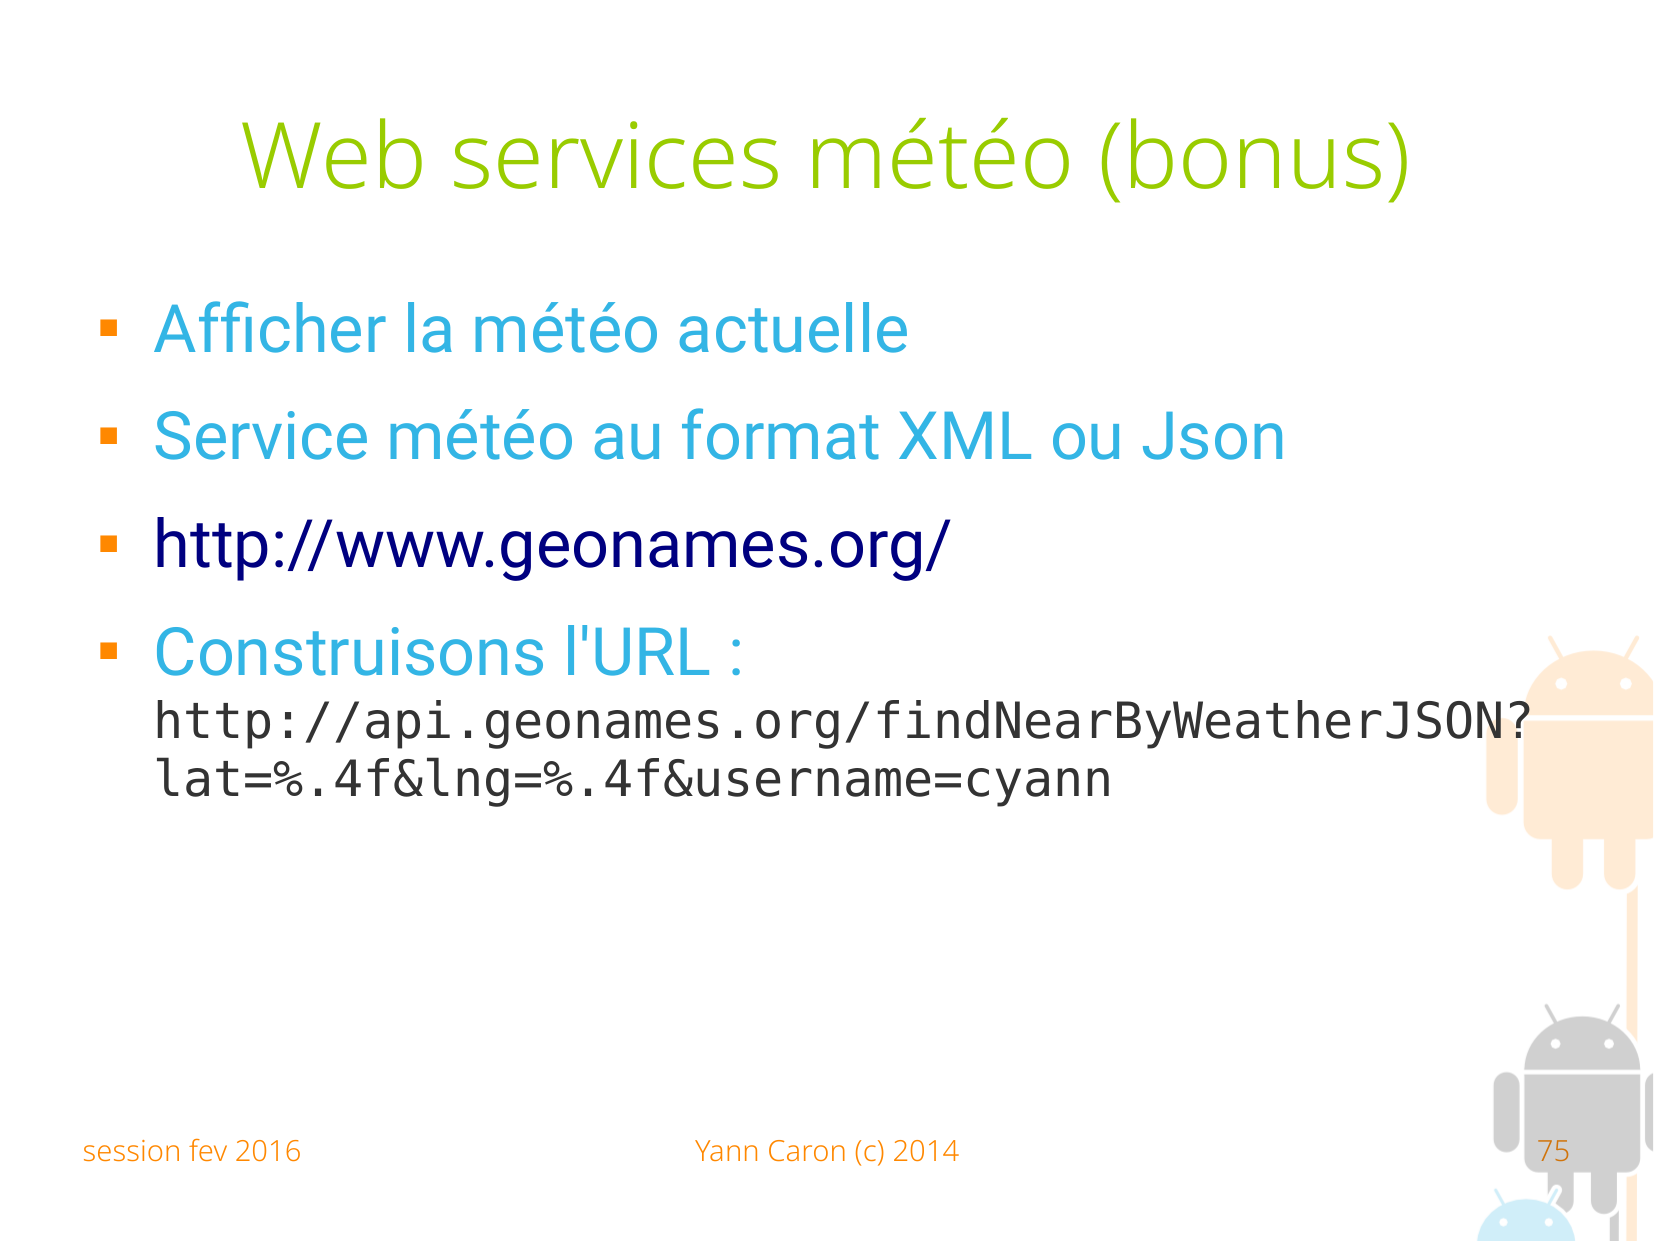

# Web services météo (bonus)
Afficher la météo actuelle
Service météo au format XML ou Json
http://www.geonames.org/
Construisons l'URL : http://api.geonames.org/findNearByWeatherJSON?lat=%.4f&lng=%.4f&username=cyann
session fev 2016
Yann Caron (c) 2014
75